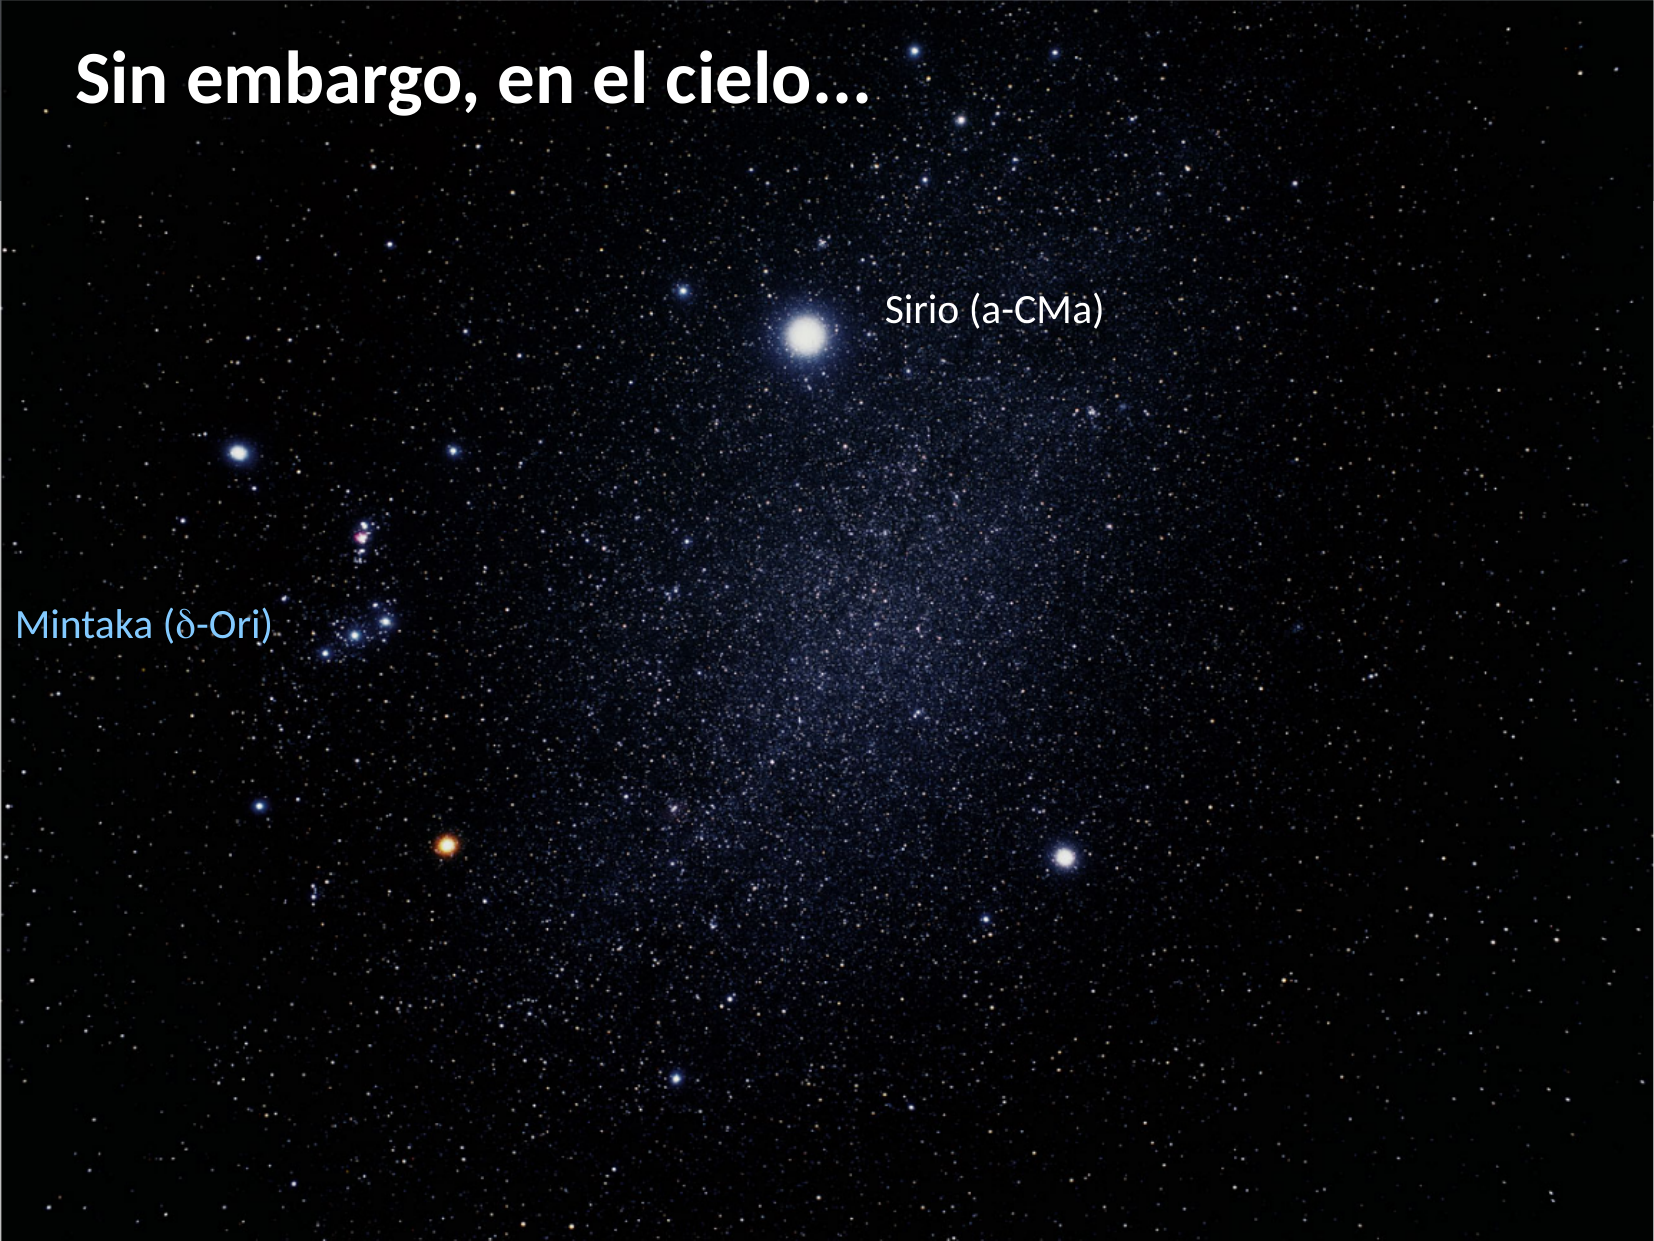

# Sin embargo, en el cielo...
Sirio (a-CMa)
Mintaka (d-Ori)
Astroclima
18